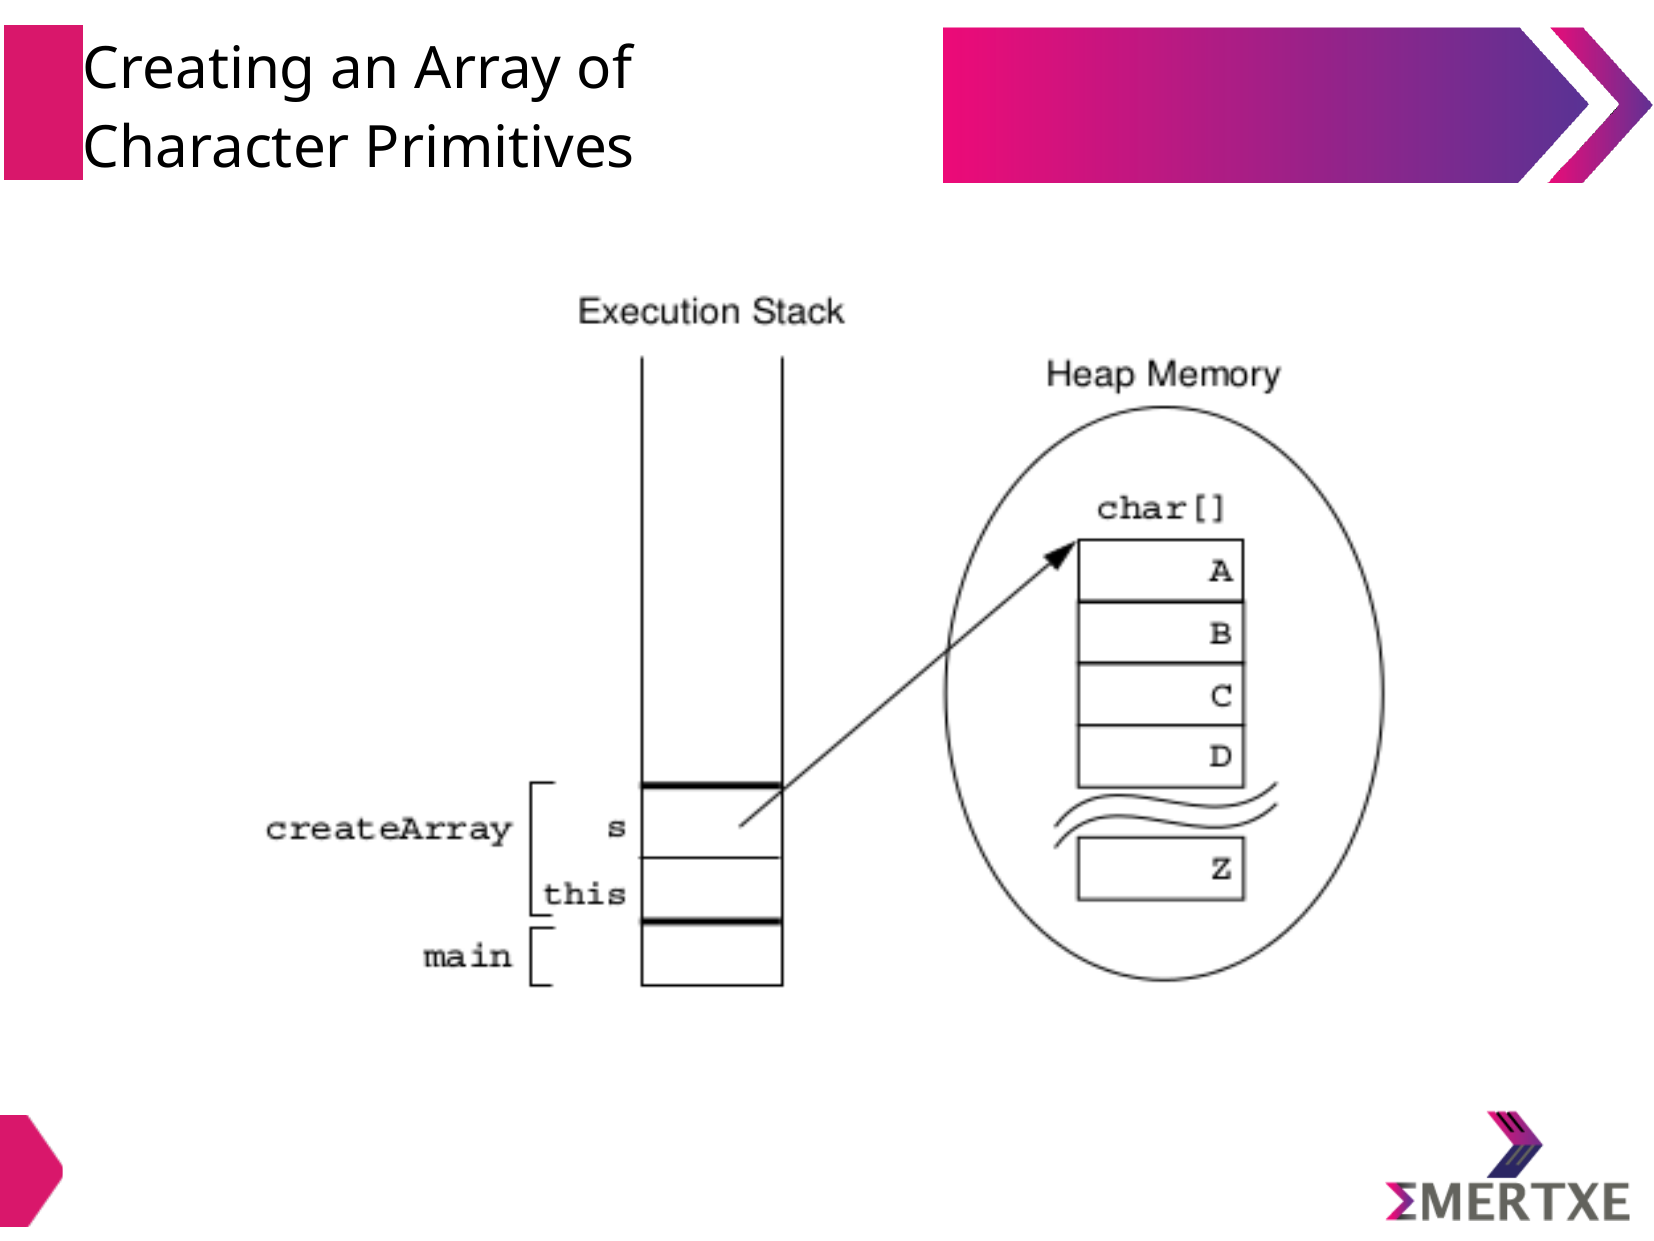

# Creating an Array of Character Primitives